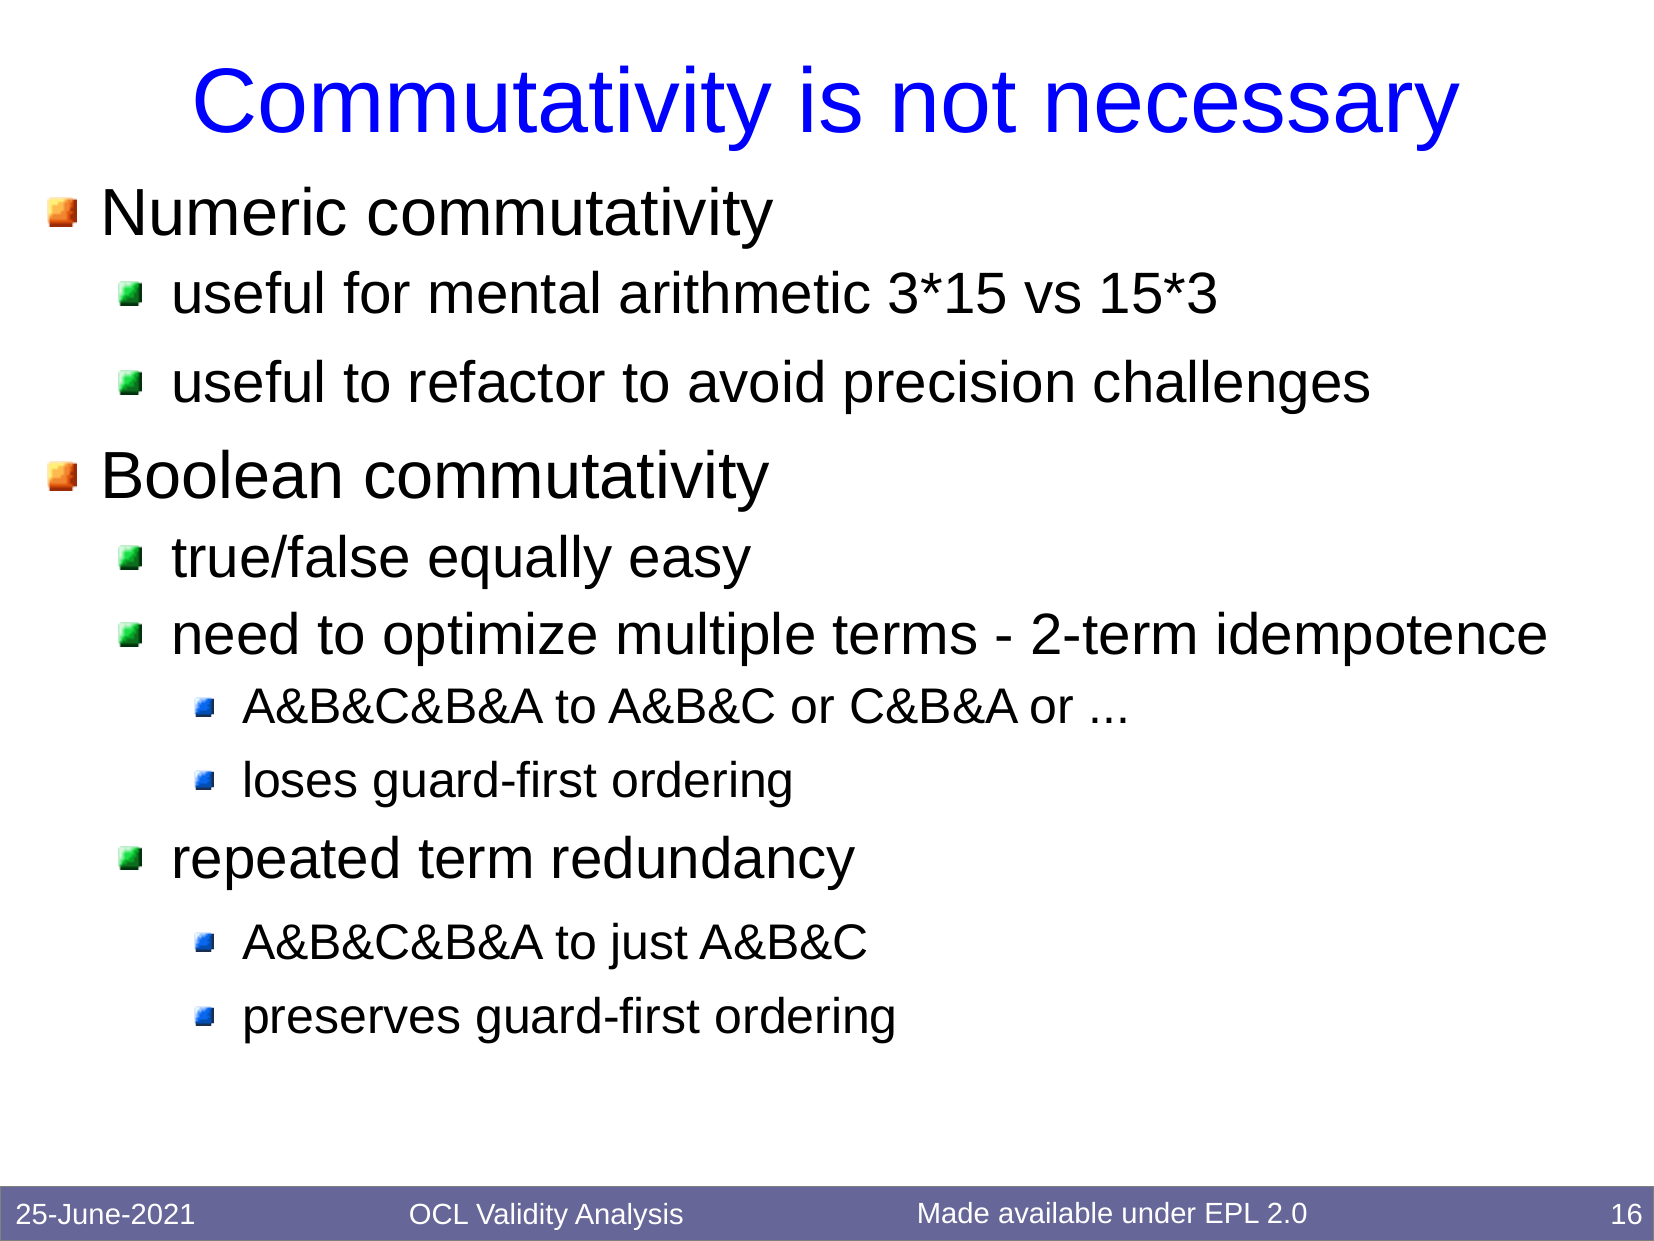

# Commutativity is not necessary
Numeric commutativity
useful for mental arithmetic 3*15 vs 15*3
useful to refactor to avoid precision challenges
Boolean commutativity
true/false equally easy
need to optimize multiple terms - 2-term idempotence
A&B&C&B&A to A&B&C or C&B&A or ...
loses guard-first ordering
repeated term redundancy
A&B&C&B&A to just A&B&C
preserves guard-first ordering
25-June-2021
OCL Validity Analysis
16